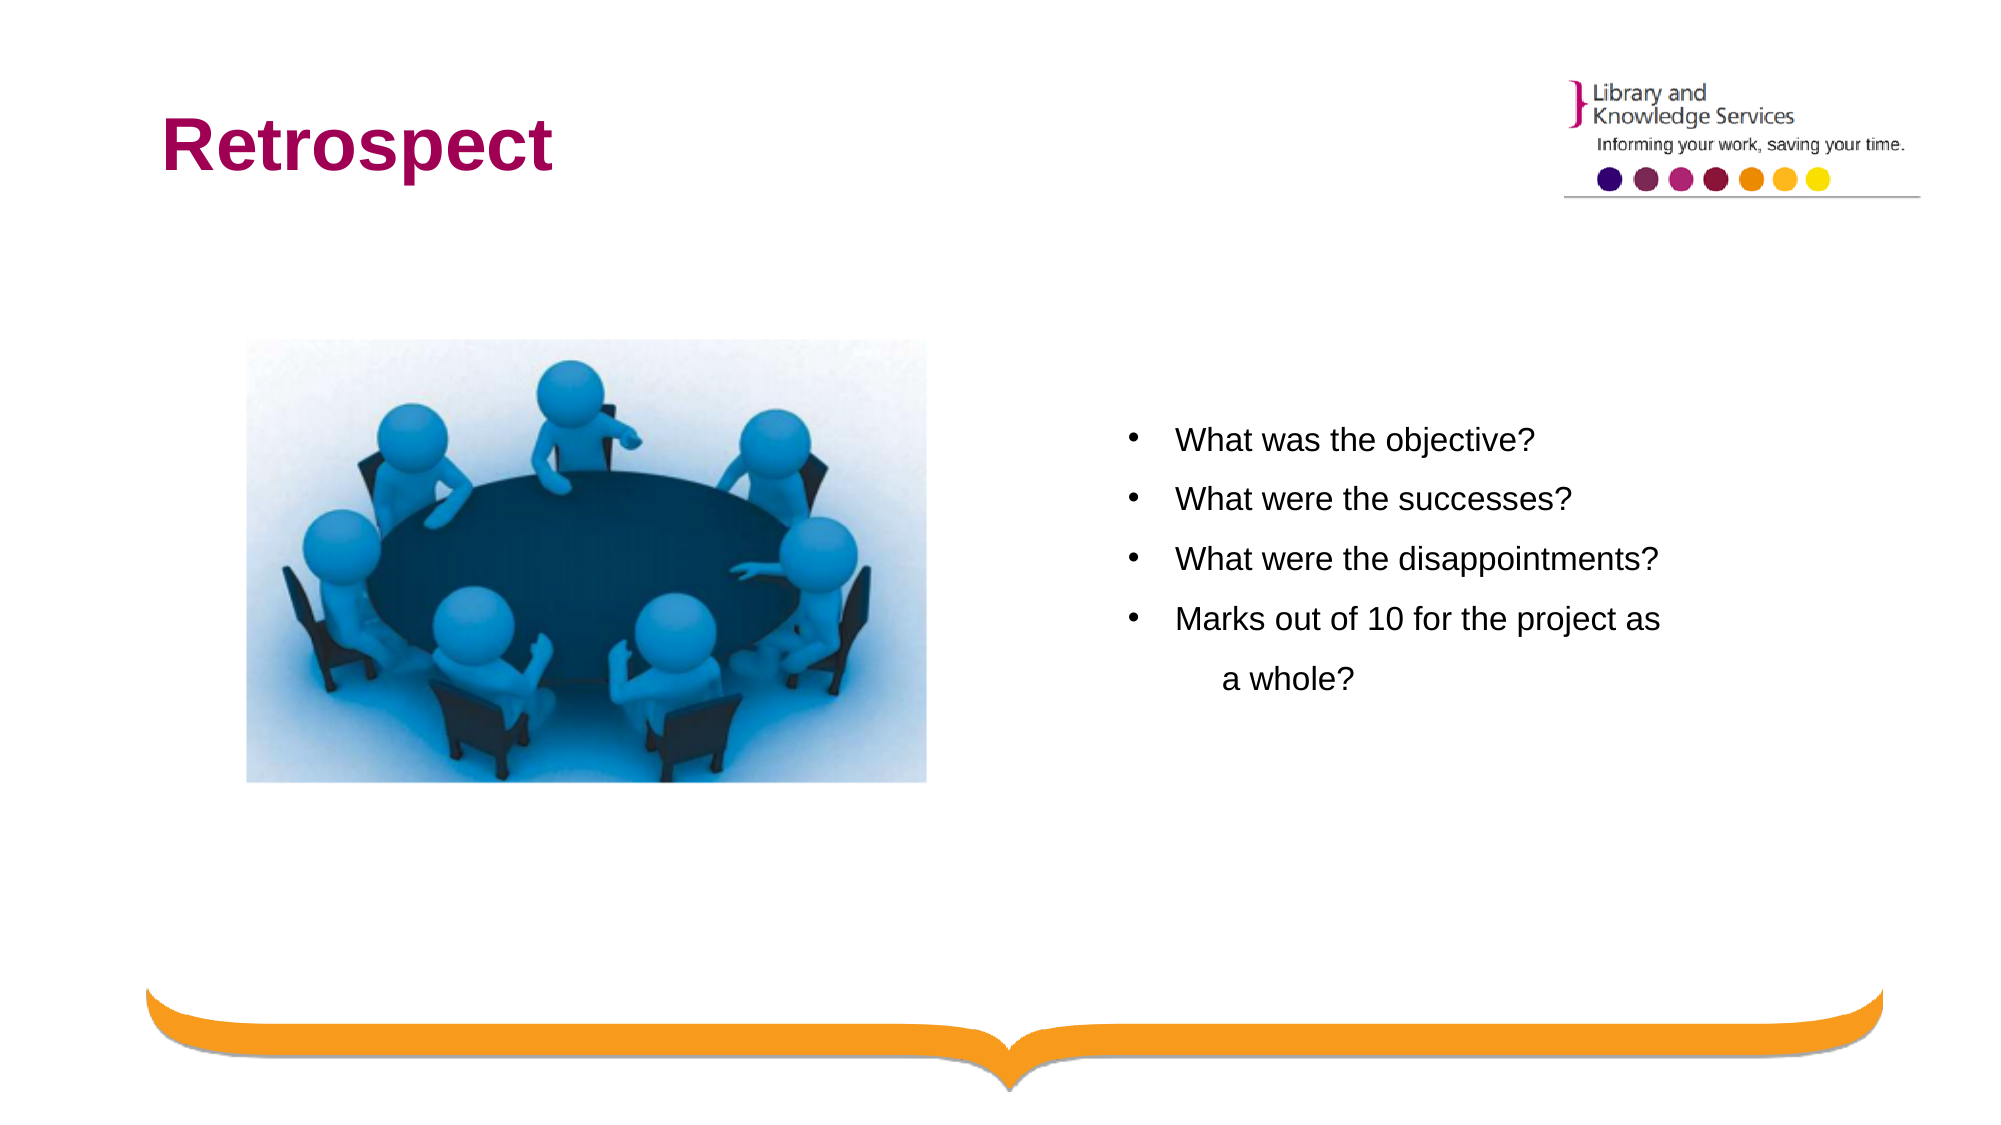

# Retrospect
What was the objective?
What were the successes?
What were the disappointments?
Marks out of 10 for the project as a whole?